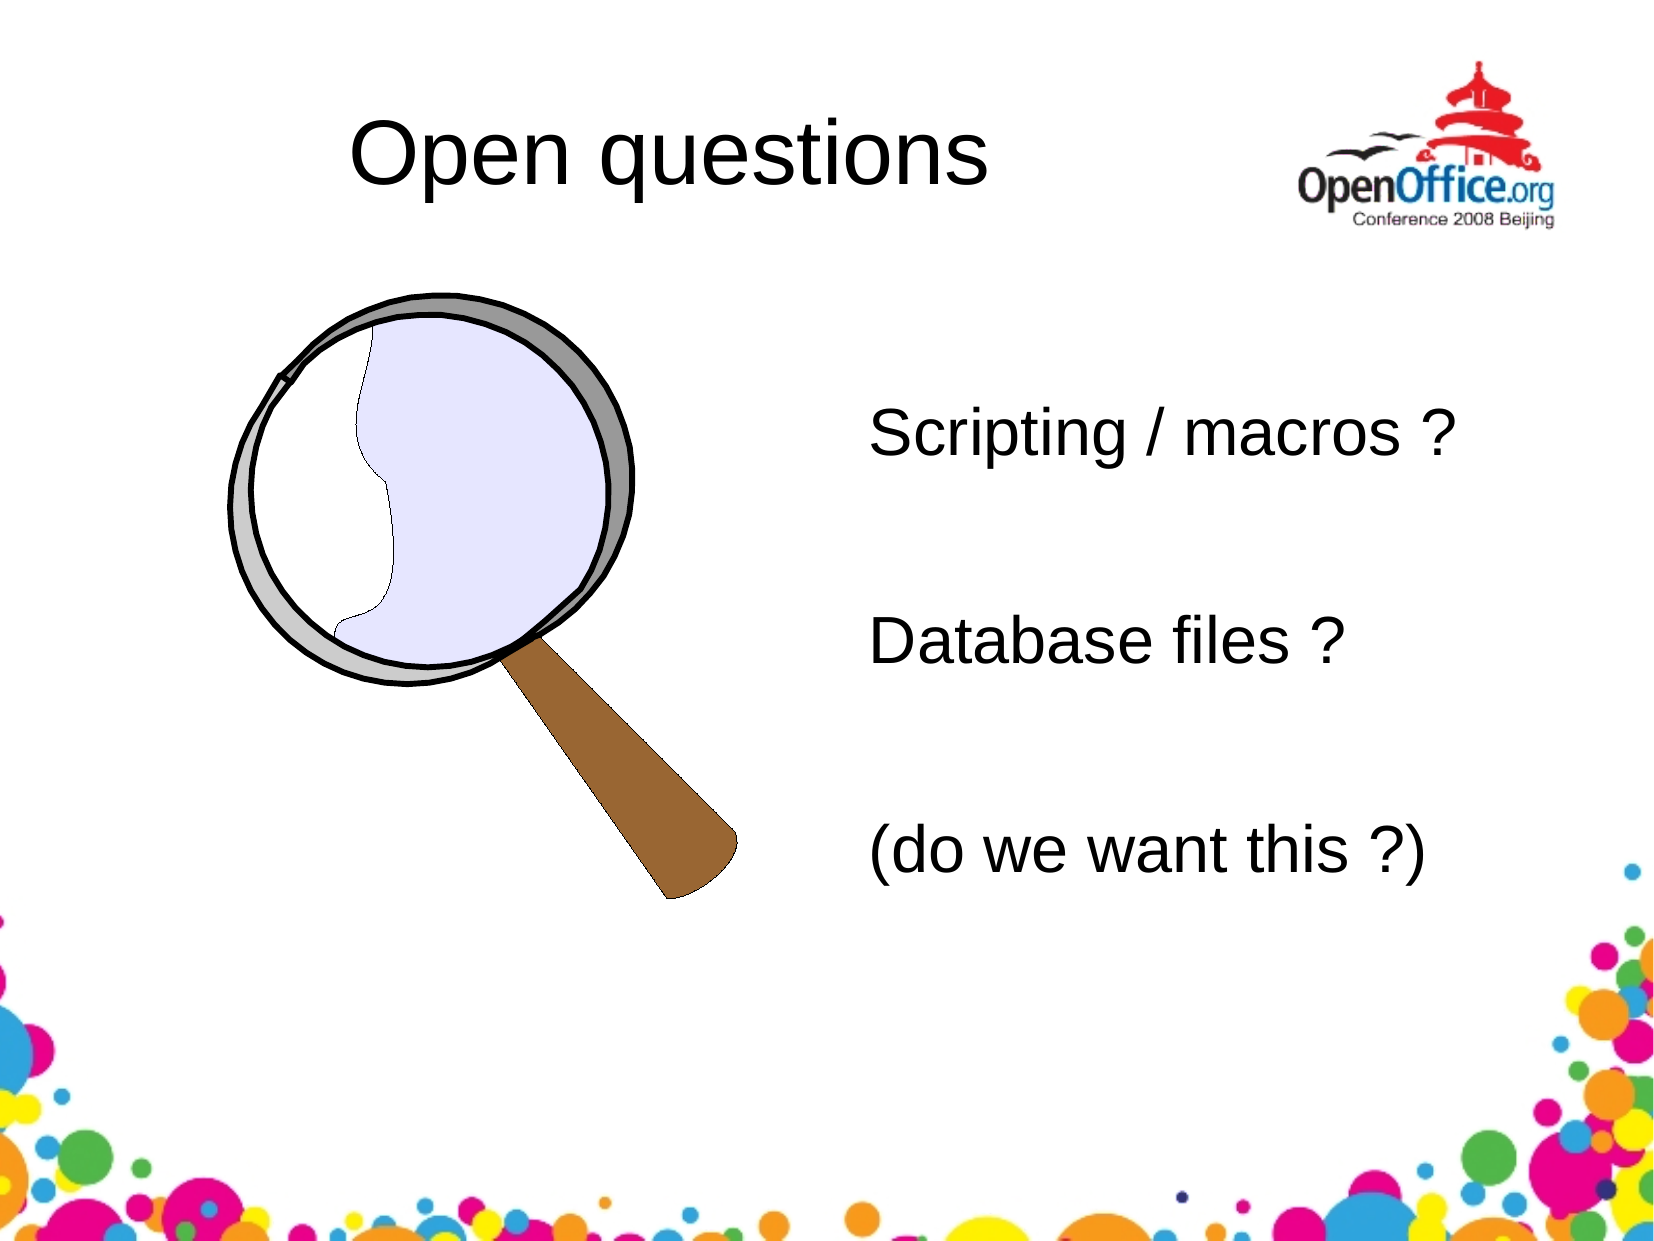

# Open questions
Scripting / macros ?
Database files ?
(do we want this ?)